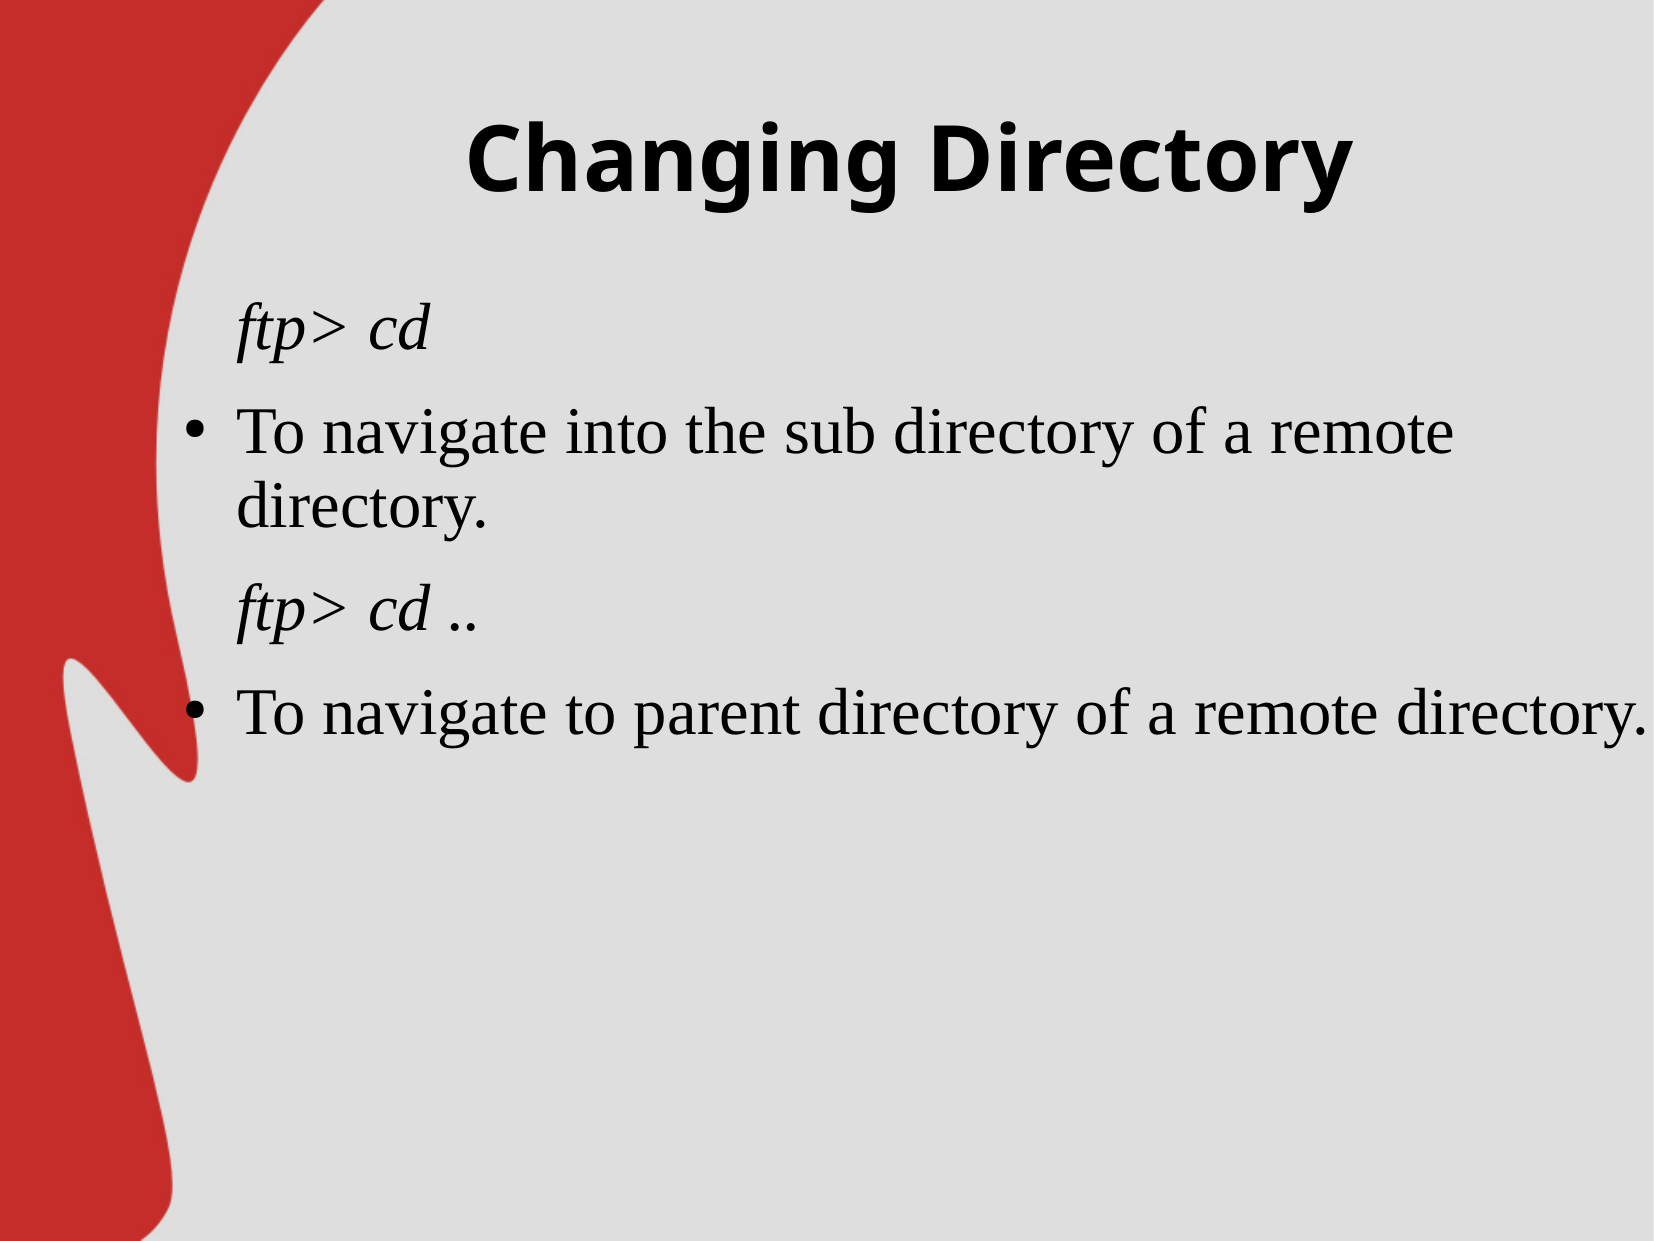

# Changing Directory
ftp> cd
To navigate into the sub directory of a remote directory.
ftp> cd ..
To navigate to parent directory of a remote directory.